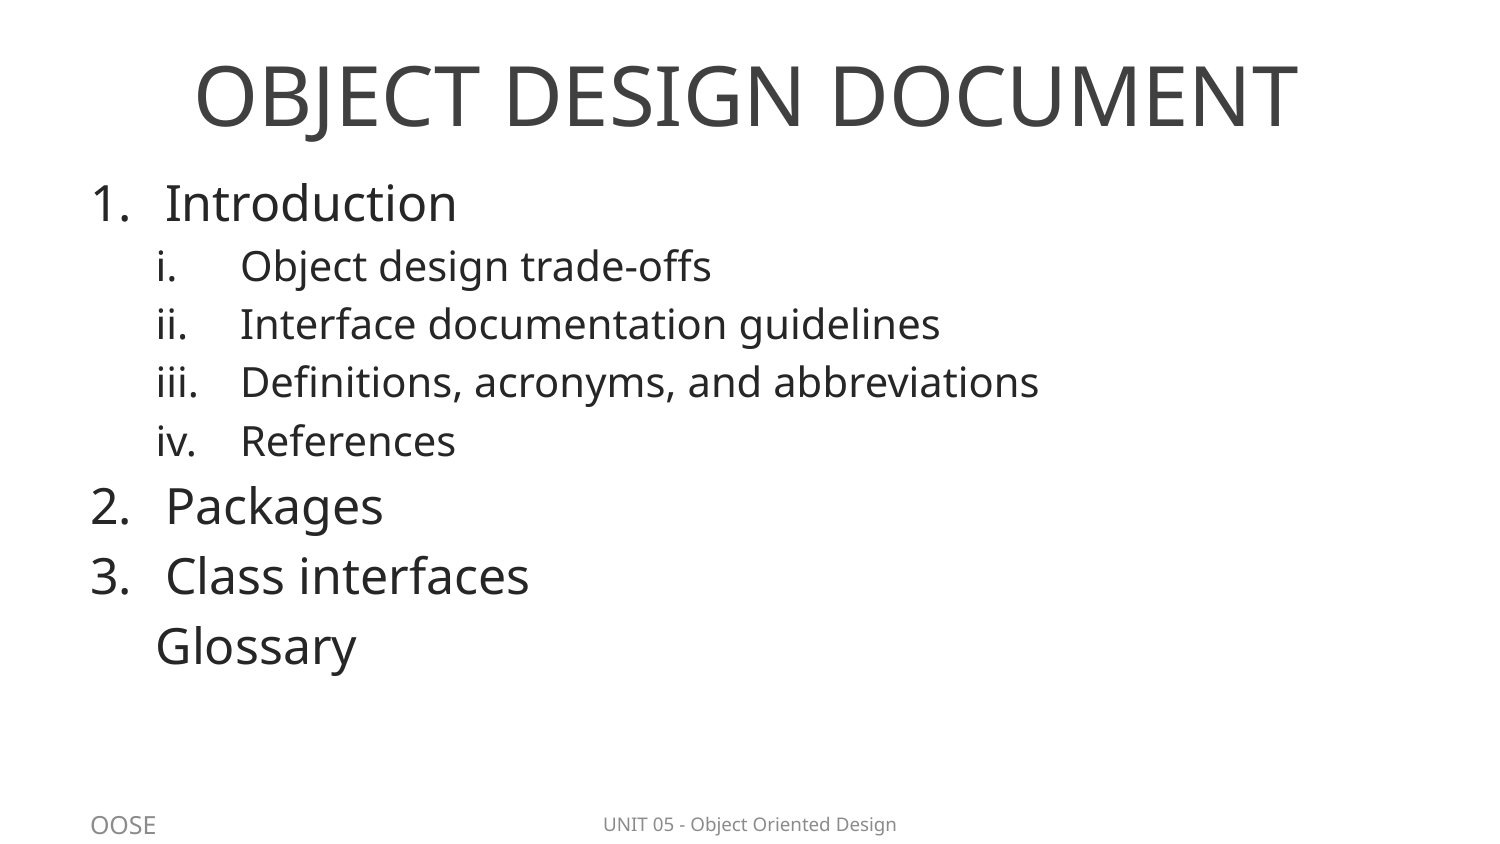

# OBJECT DESIGN DOCUMENT
Introduction
Object design trade-offs
Interface documentation guidelines
Definitions, acronyms, and abbreviations
References
Packages
Class interfaces
Glossary
OOSE
UNIT 05 - Object Oriented Design